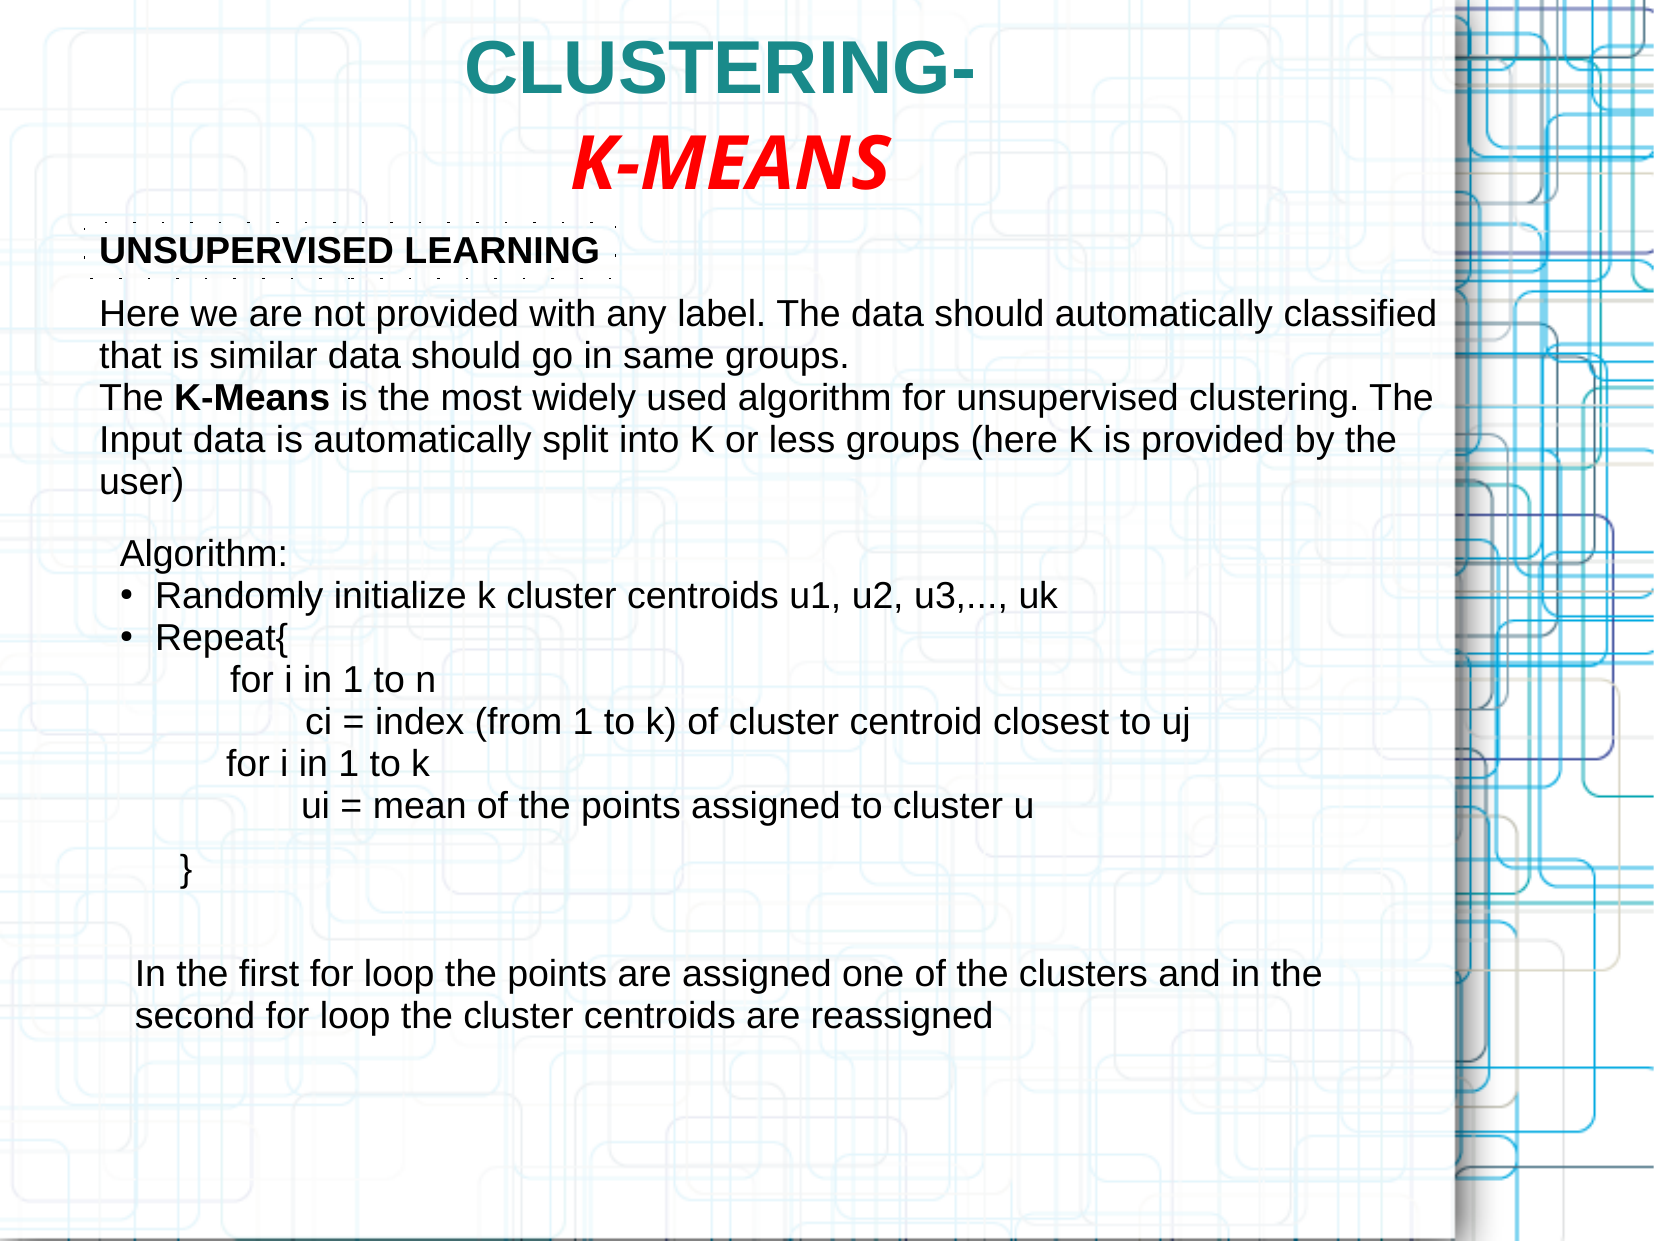

# CLUSTERING- K-MEANS
UNSUPERVISED LEARNING
Here we are not provided with any label. The data should automatically classified
that is similar data should go in same groups.
The K-Means is the most widely used algorithm for unsupervised clustering. The
Input data is automatically split into K or less groups (here K is provided by the
user)
Algorithm:
Randomly initialize k cluster centroids u1, u2, u3,..., uk
Repeat{
	for i in 1 to n
		ci = index (from 1 to k) of cluster centroid closest to uj
for i in 1 to k
	ui = mean of the points assigned to cluster u
}
In the first for loop the points are assigned one of the clusters and in the
second for loop the cluster centroids are reassigned